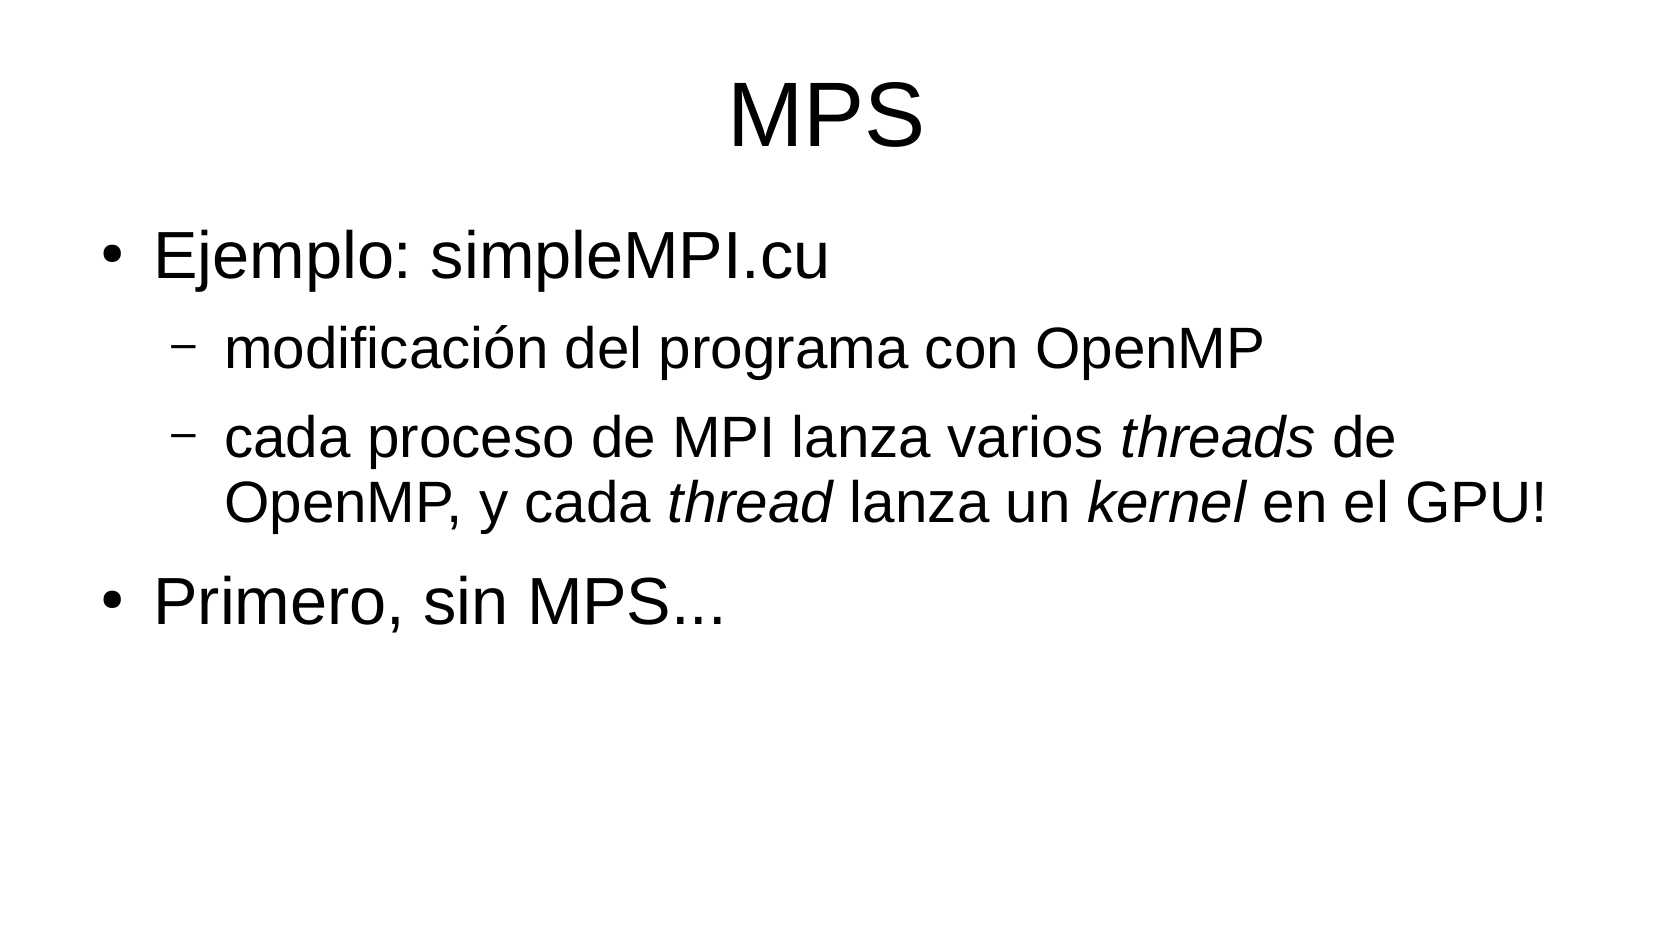

# MPS
Ejemplo: simpleMPI.cu
modificación del programa con OpenMP
cada proceso de MPI lanza varios threads de OpenMP, y cada thread lanza un kernel en el GPU!
Primero, sin MPS...